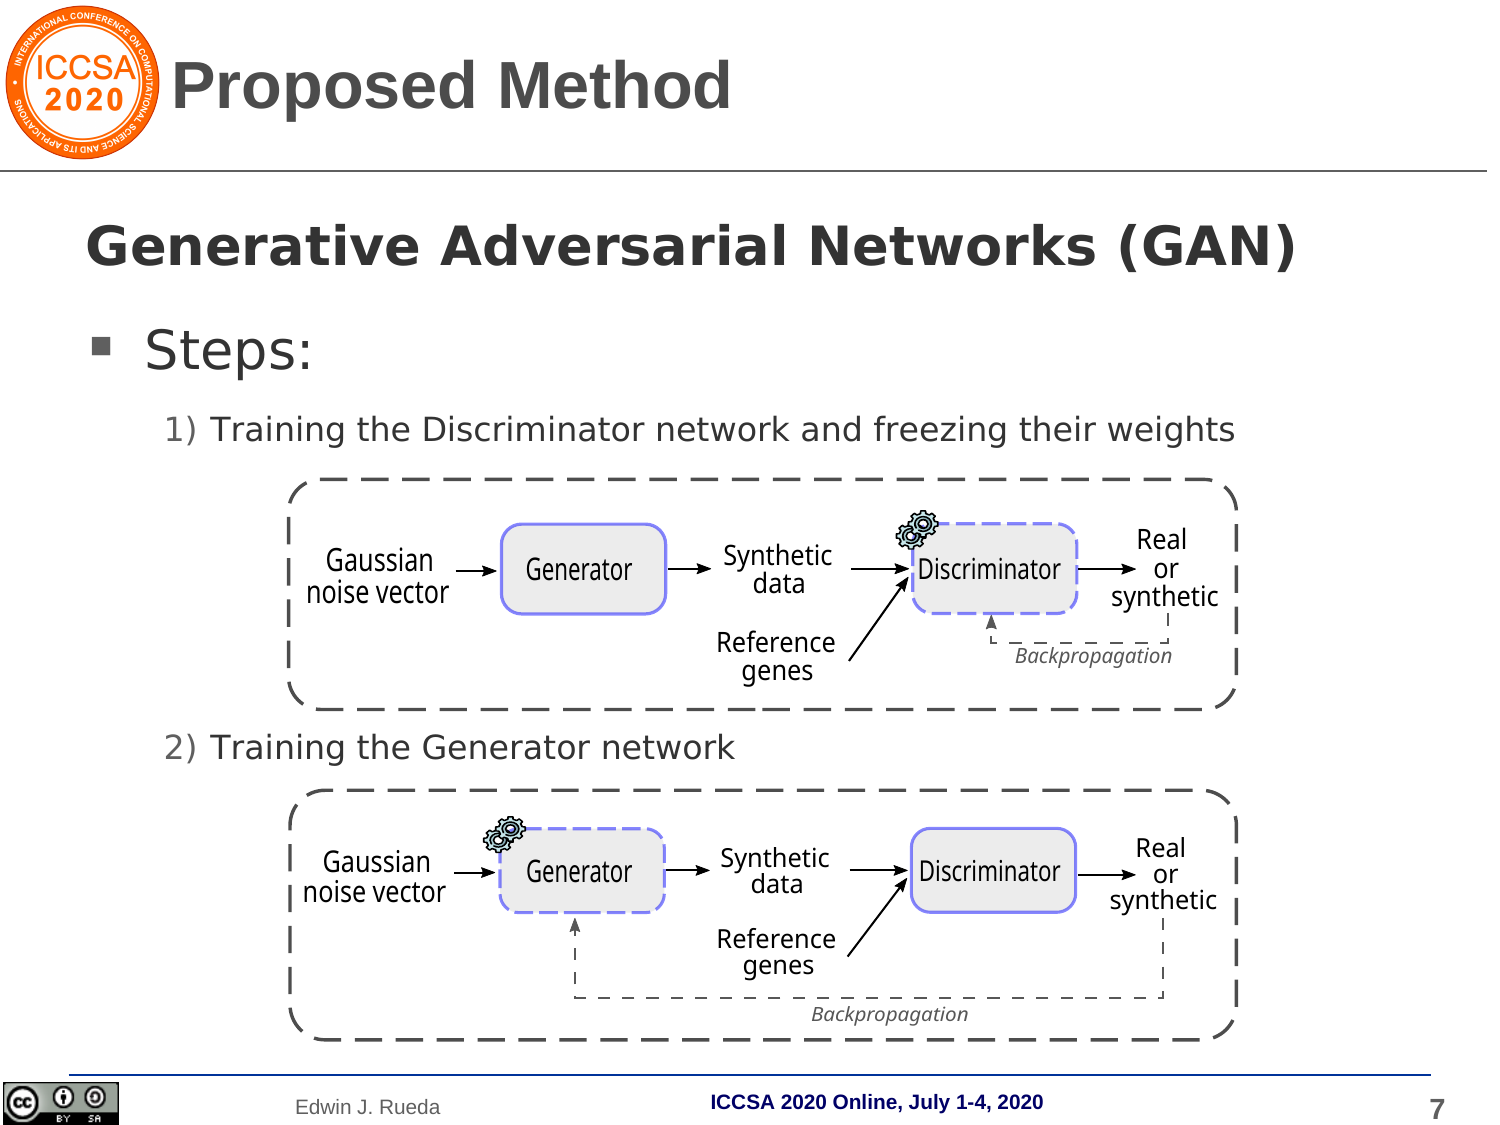

Proposed Method
Generative Adversarial Networks (GAN)
# Steps:
Training the Discriminator network and freezing their weights
Training the Generator network